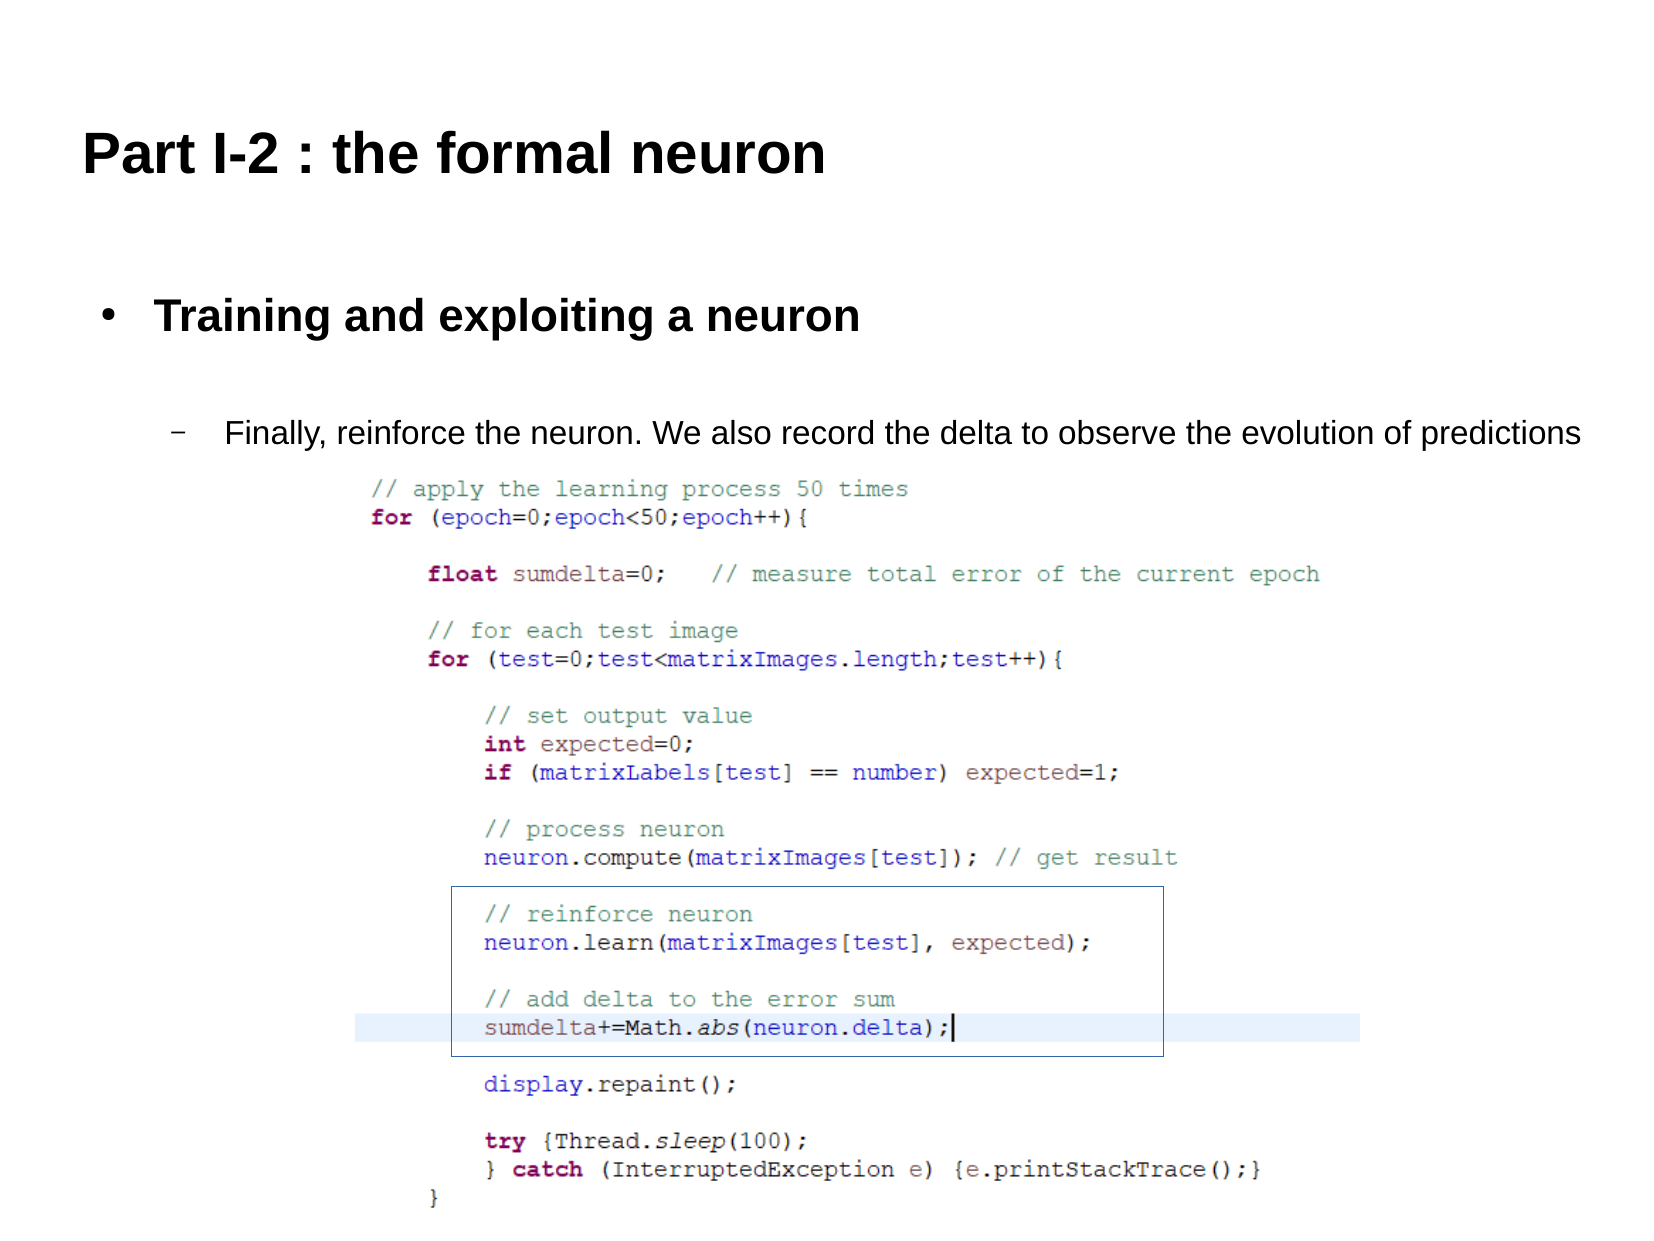

# Part I-2 : the formal neuron
Training and exploiting a neuron
Finally, reinforce the neuron. We also record the delta to observe the evolution of predictions